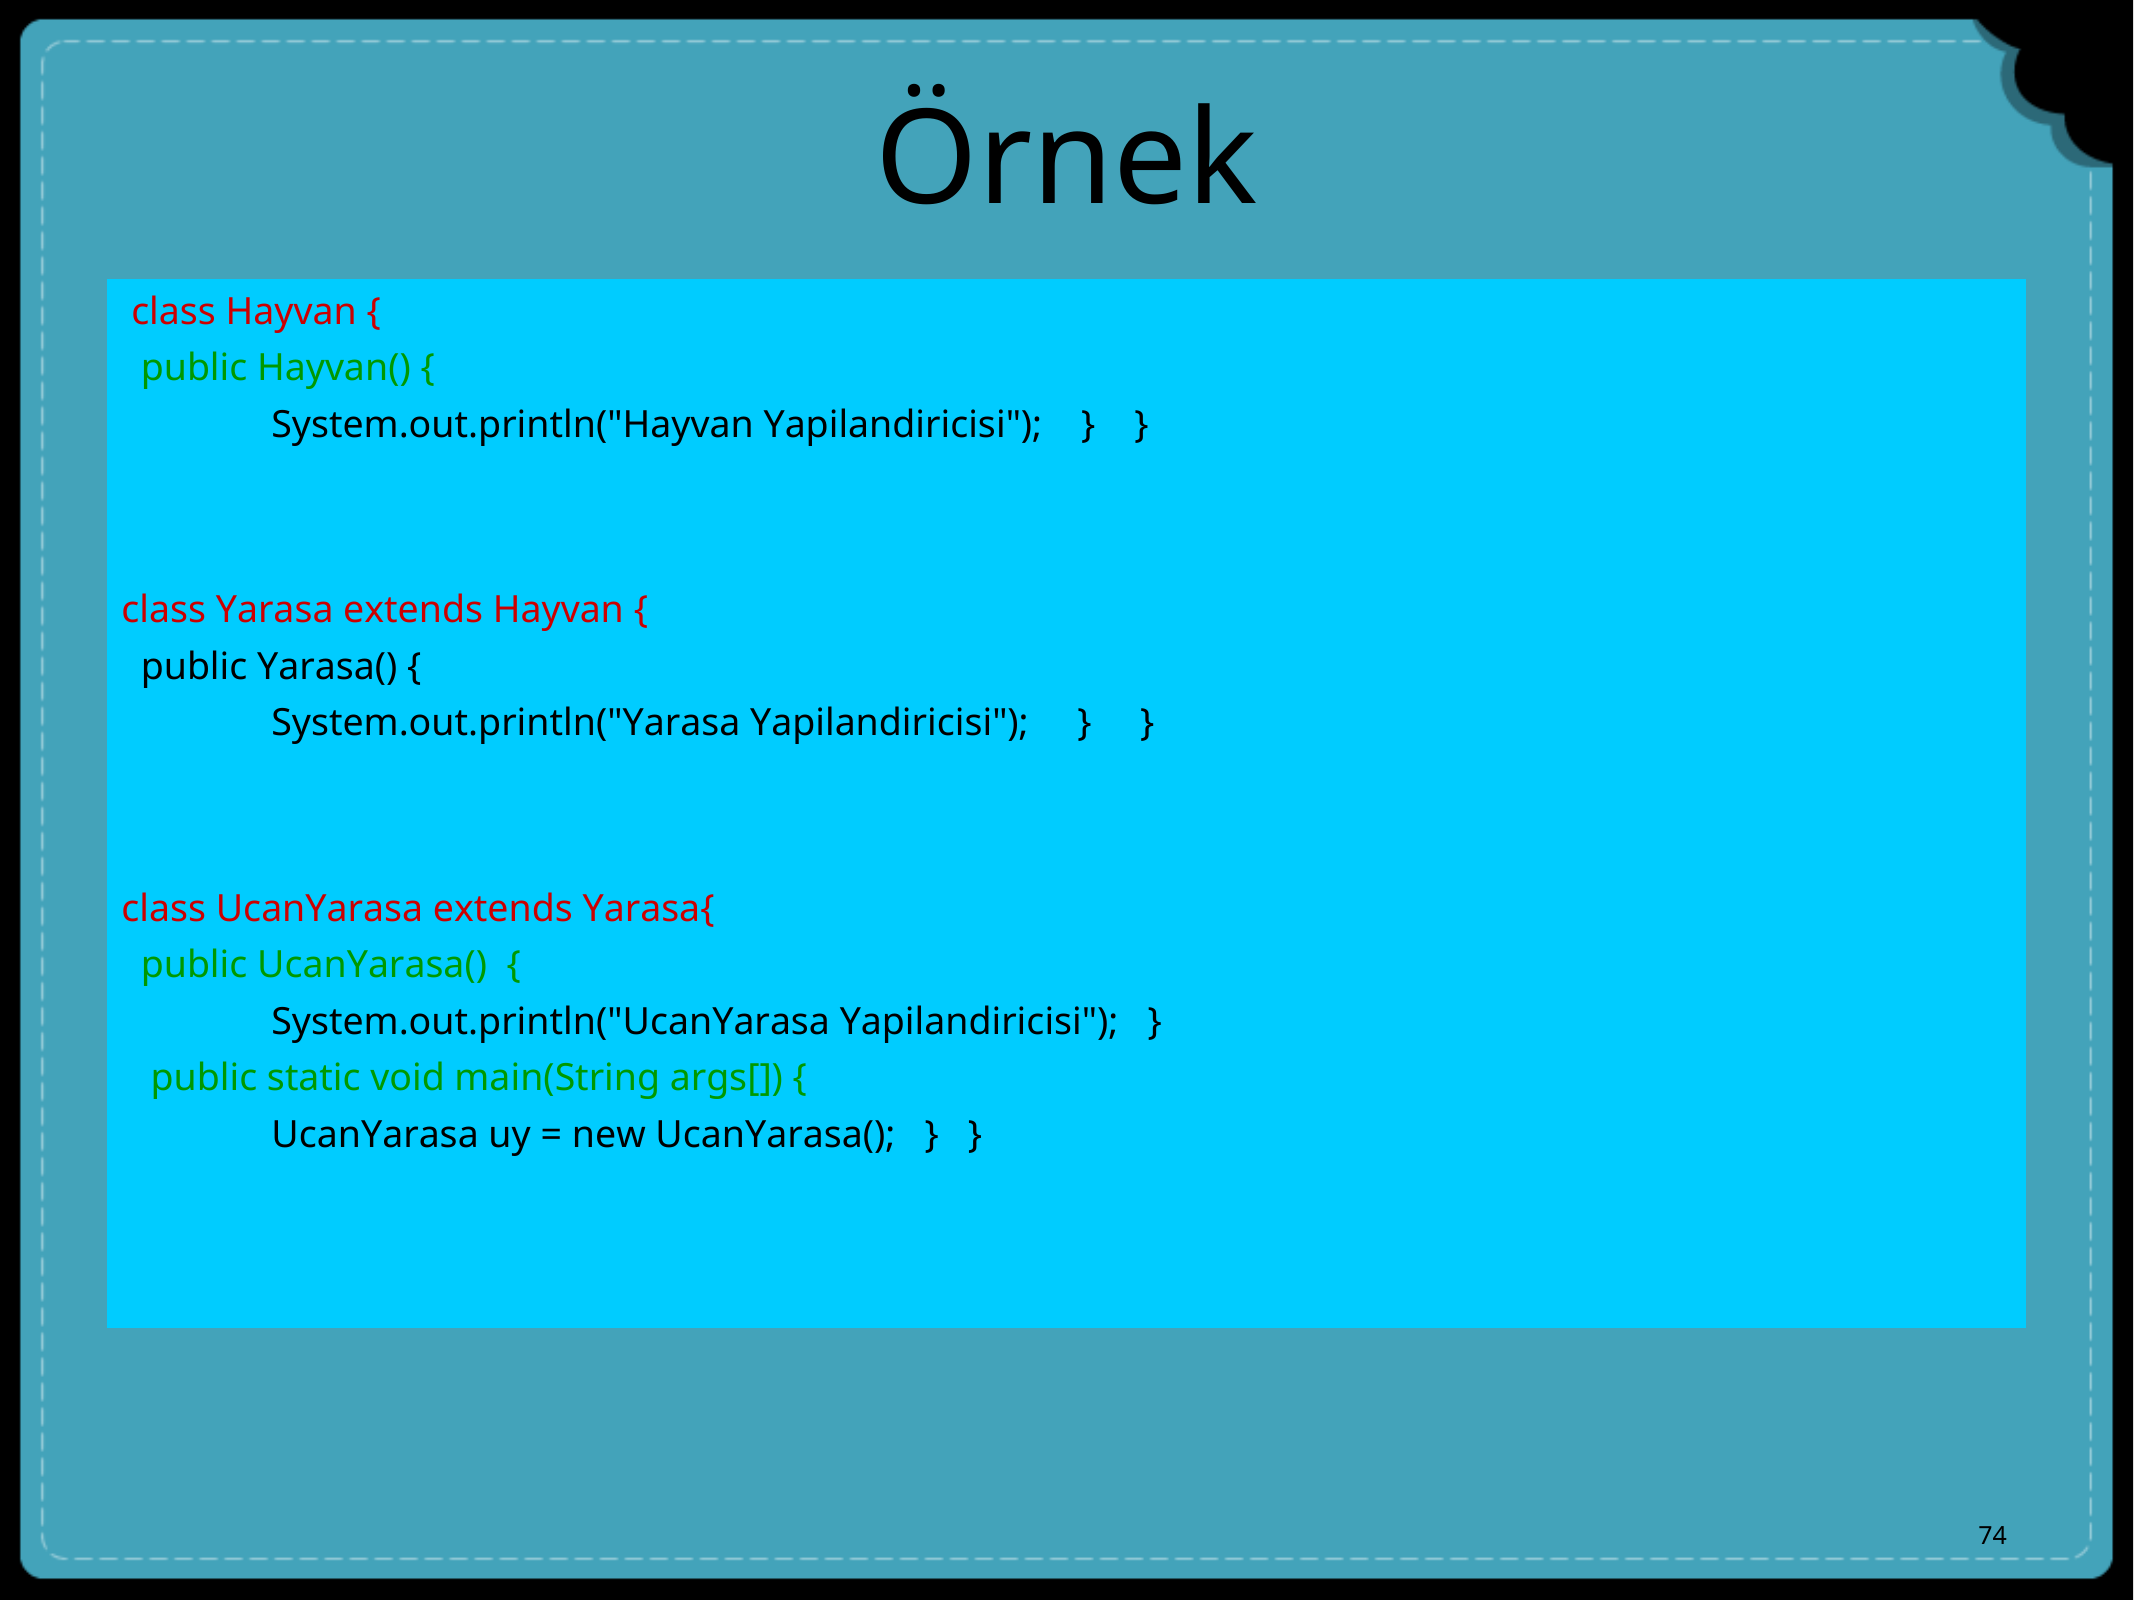

# Örnek
| class Hayvan { public Hayvan() { System.out.println("Hayvan Yapilandiricisi"); } } |
| --- |
| class Yarasa extends Hayvan { public Yarasa() { System.out.println("Yarasa Yapilandiricisi"); } } |
| class UcanYarasa extends Yarasa{ public UcanYarasa() { System.out.println("UcanYarasa Yapilandiricisi"); } public static void main(String args[]) { UcanYarasa uy = new UcanYarasa(); } } |
74